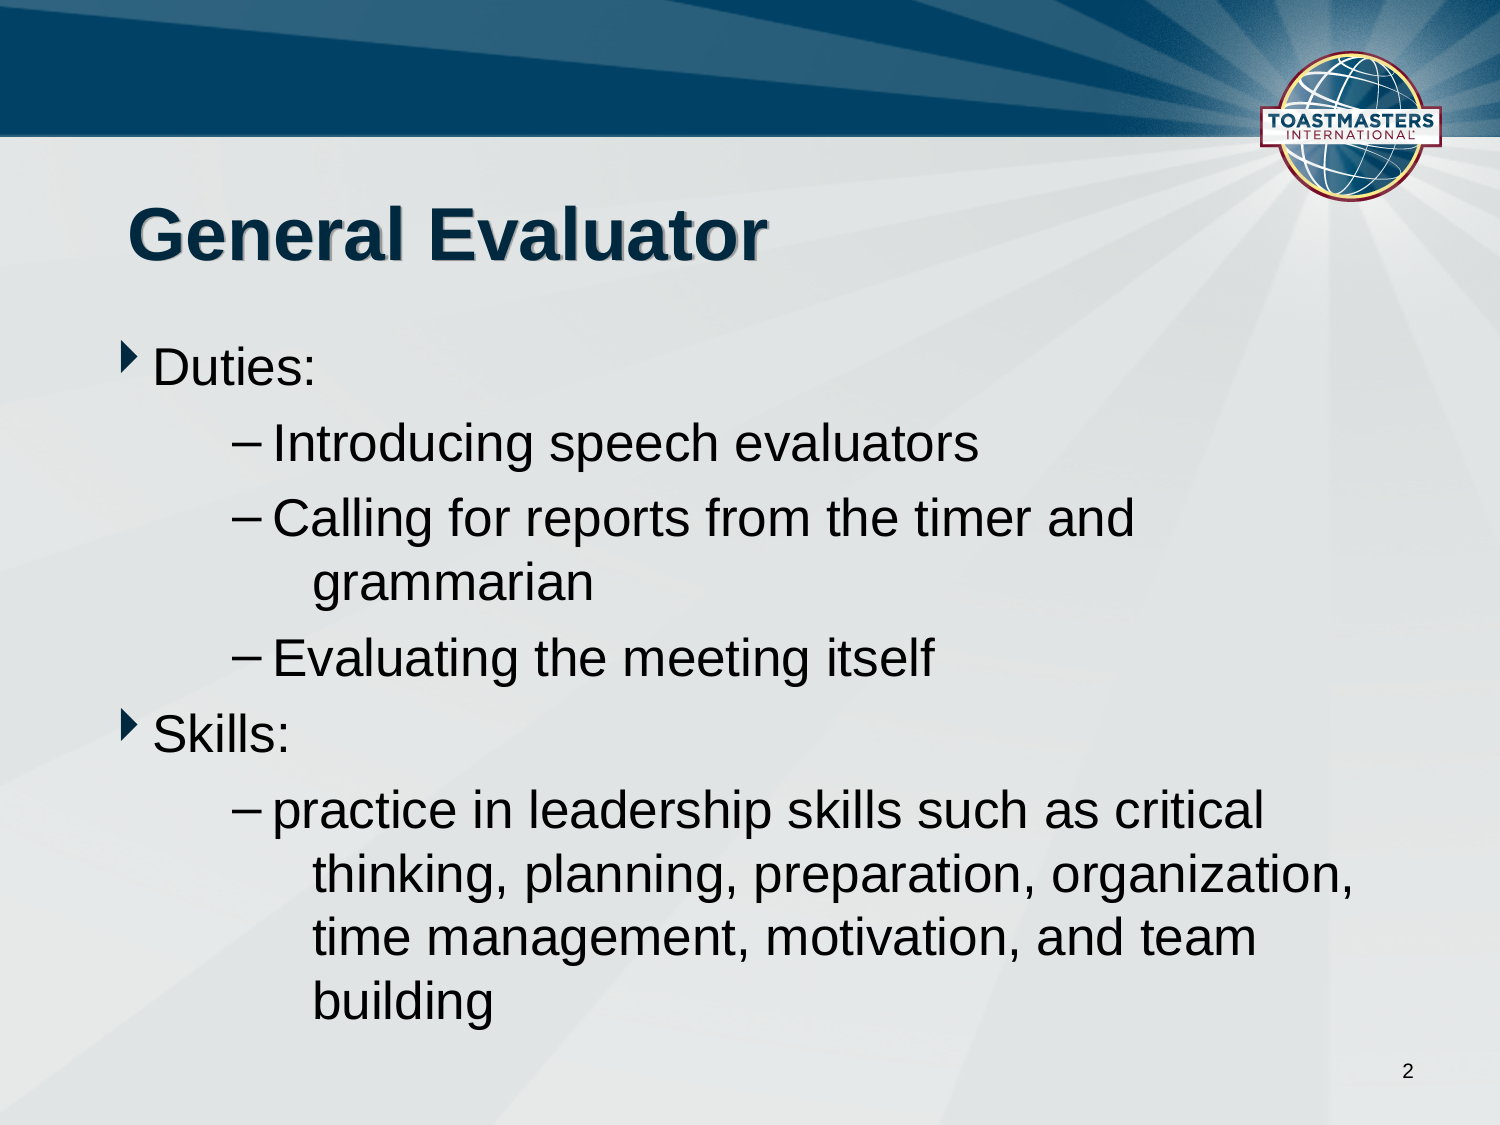

General Evaluator
# Duties:
Introducing speech evaluators
Calling for reports from the timer and grammarian
Evaluating the meeting itself
Skills:
practice in leadership skills such as critical thinking, planning, preparation, organization, time management, motivation, and team building
2